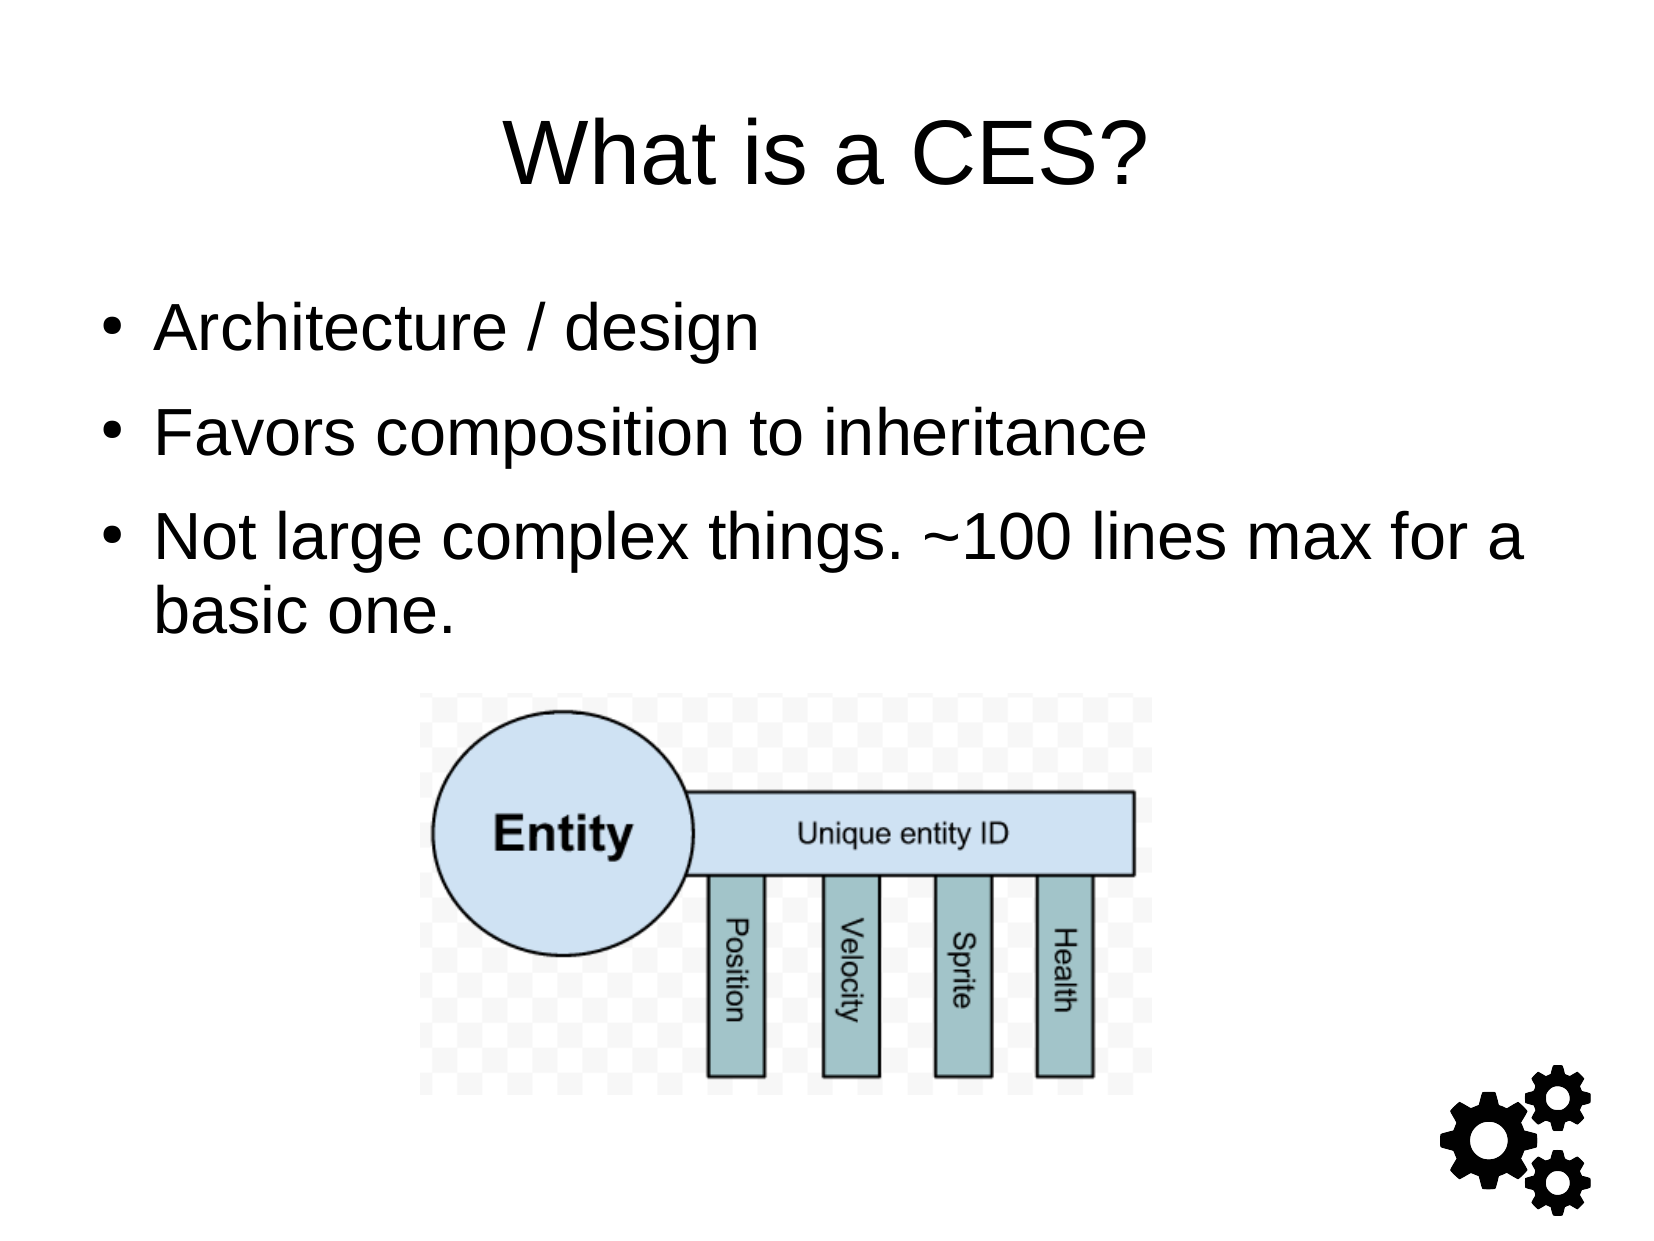

# What is a CES?
Architecture / design
Favors composition to inheritance
Not large complex things. ~100 lines max for a basic one.